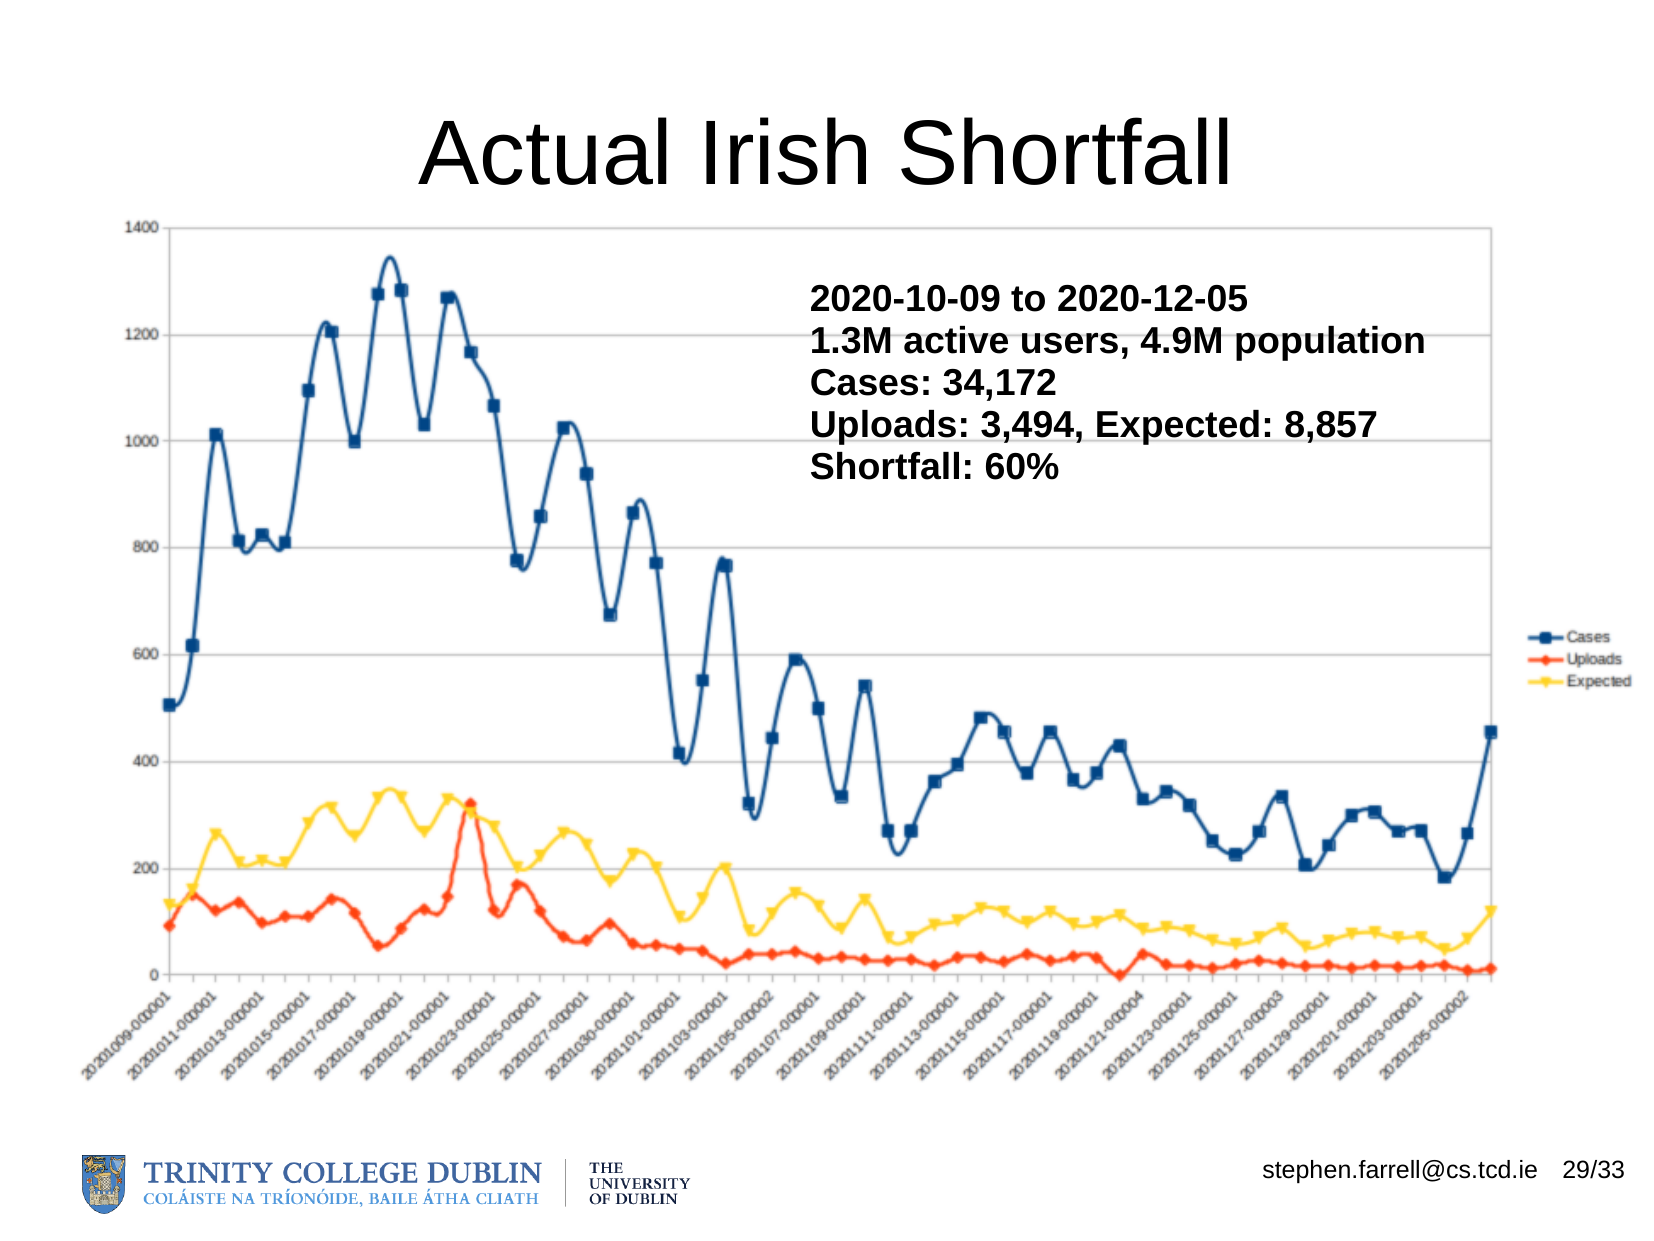

# Actual Irish Shortfall
2020-10-09 to 2020-12-05
1.3M active users, 4.9M population
Cases: 34,172
Uploads: 3,494, Expected: 8,857 Shortfall: 60%